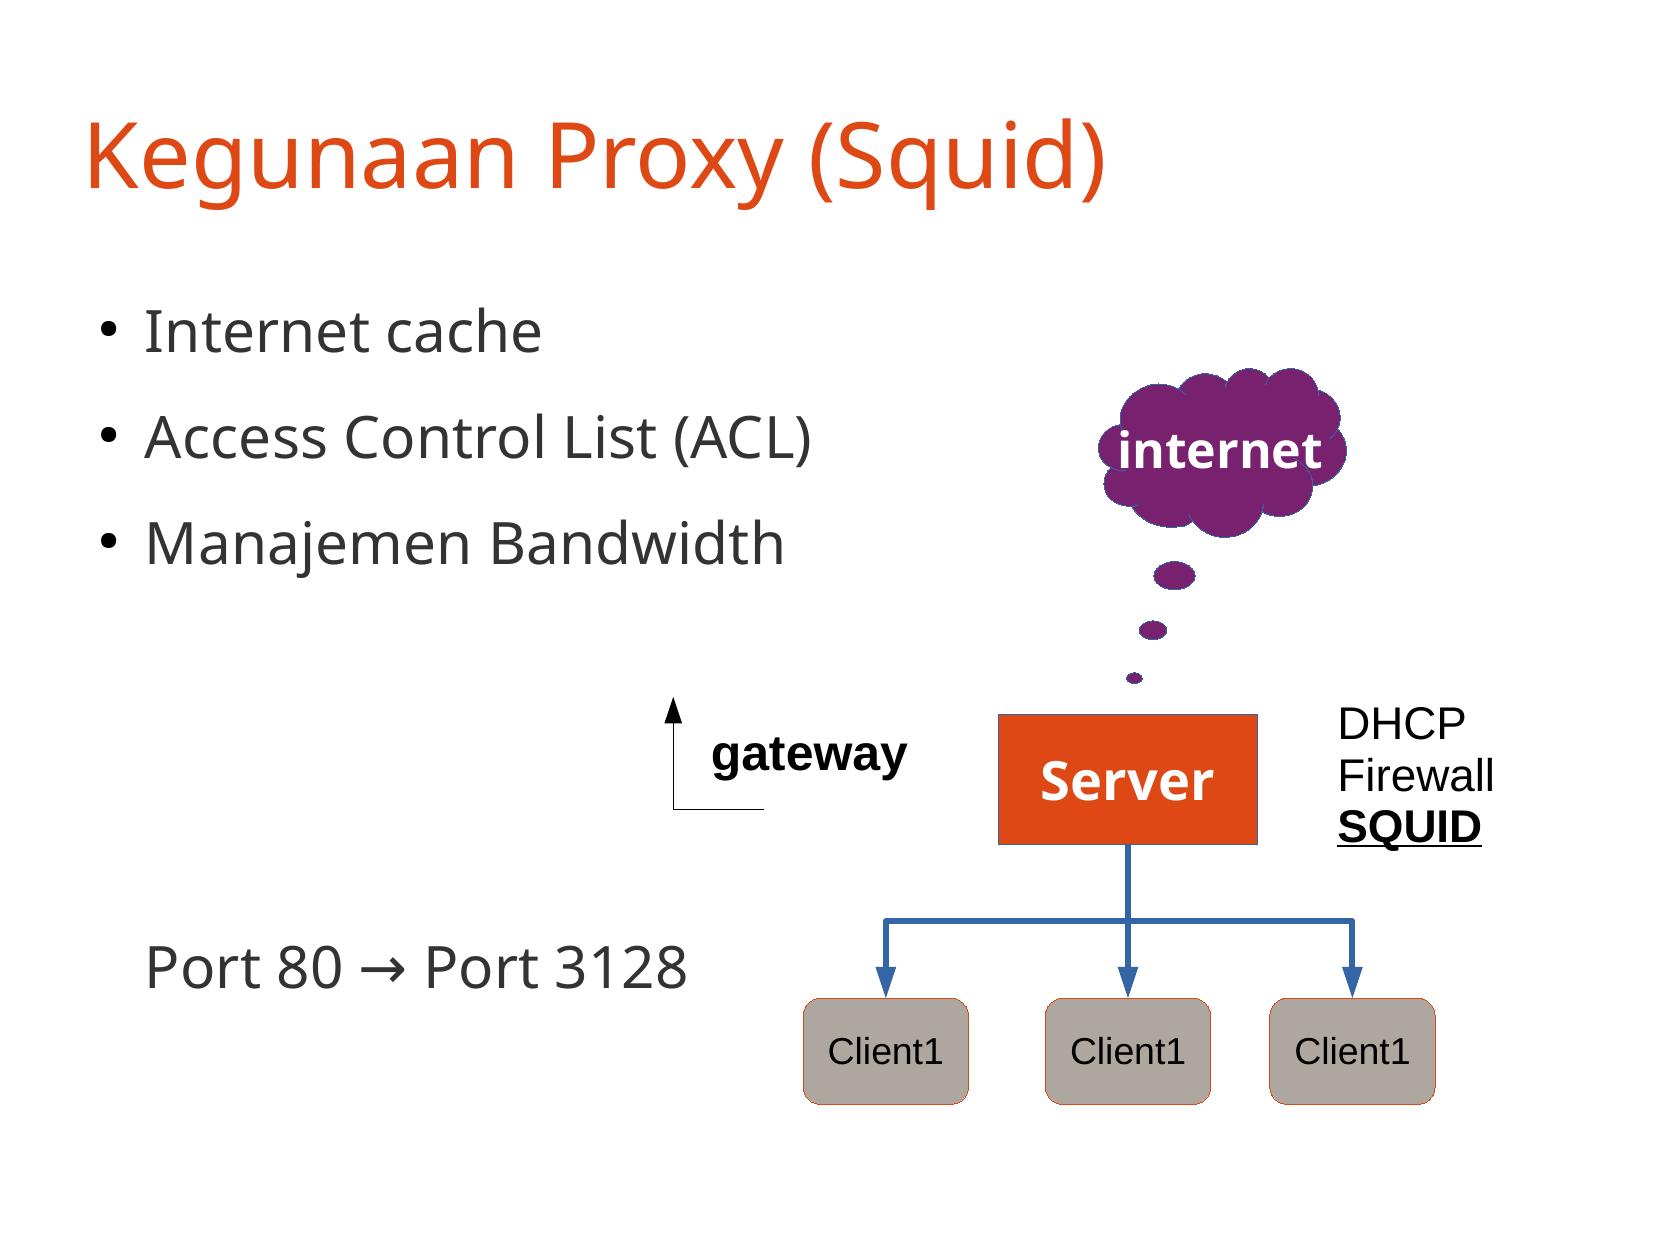

# Kegunaan Proxy (Squid)
Internet cache
Access Control List (ACL)
Manajemen Bandwidth
Port 80 → Port 3128
 internet
DHCP
Firewall
SQUID
Server
Client1
Client1
Client1